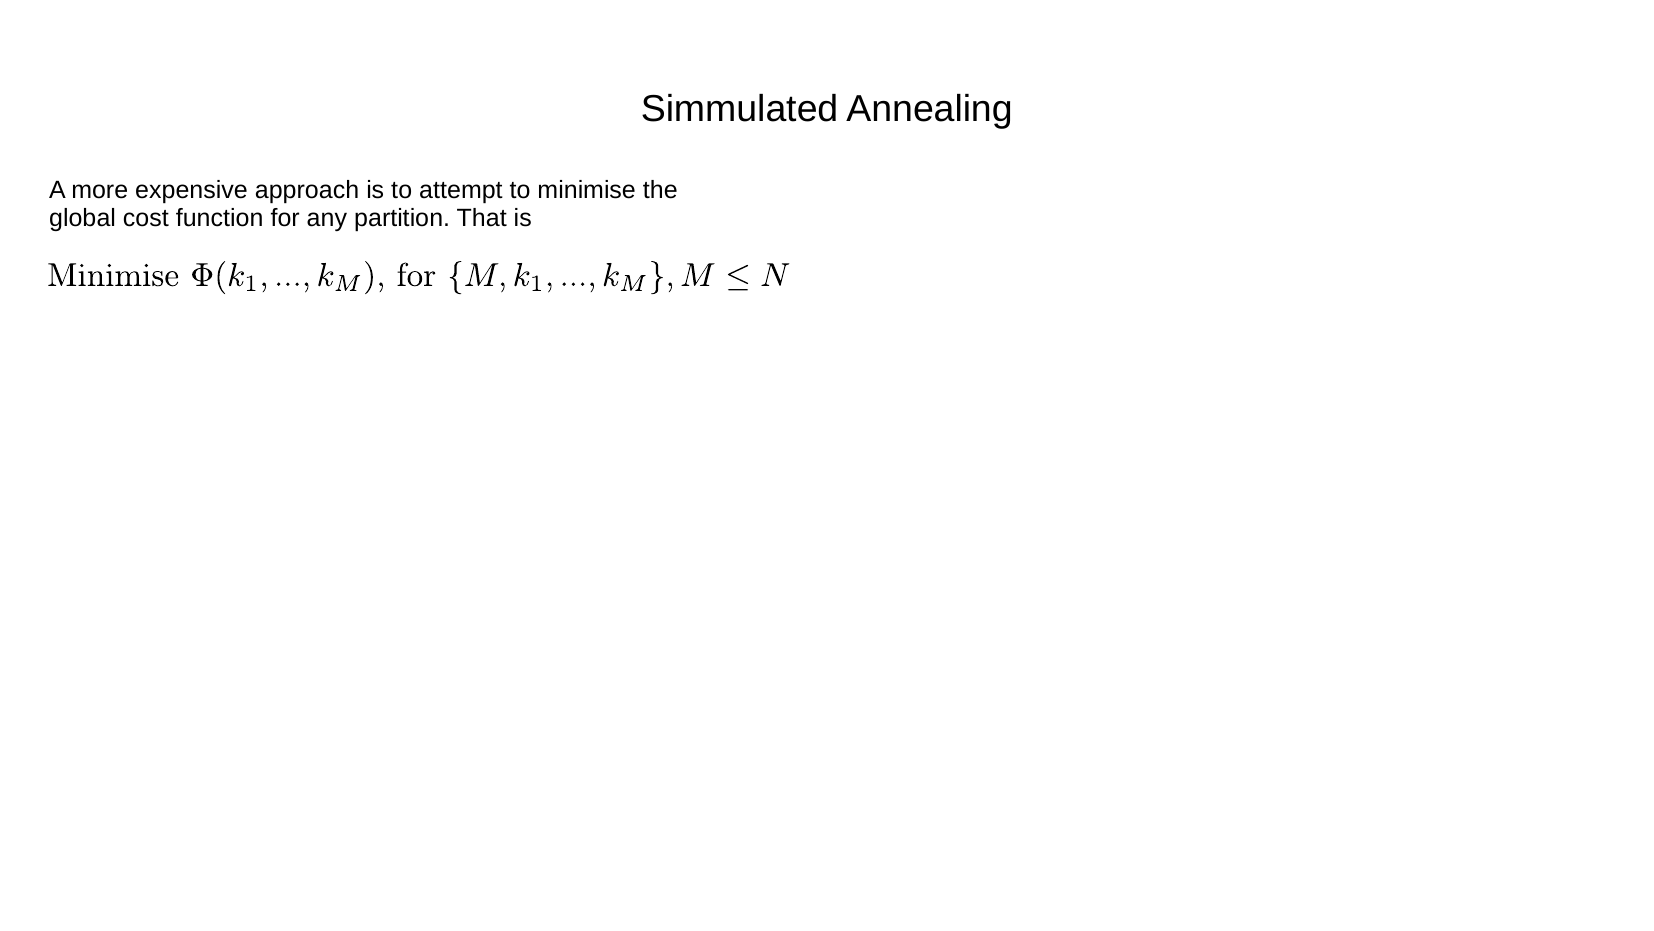

# Simmulated Annealing
A more expensive approach is to attempt to minimise the global cost function for any partition. That is